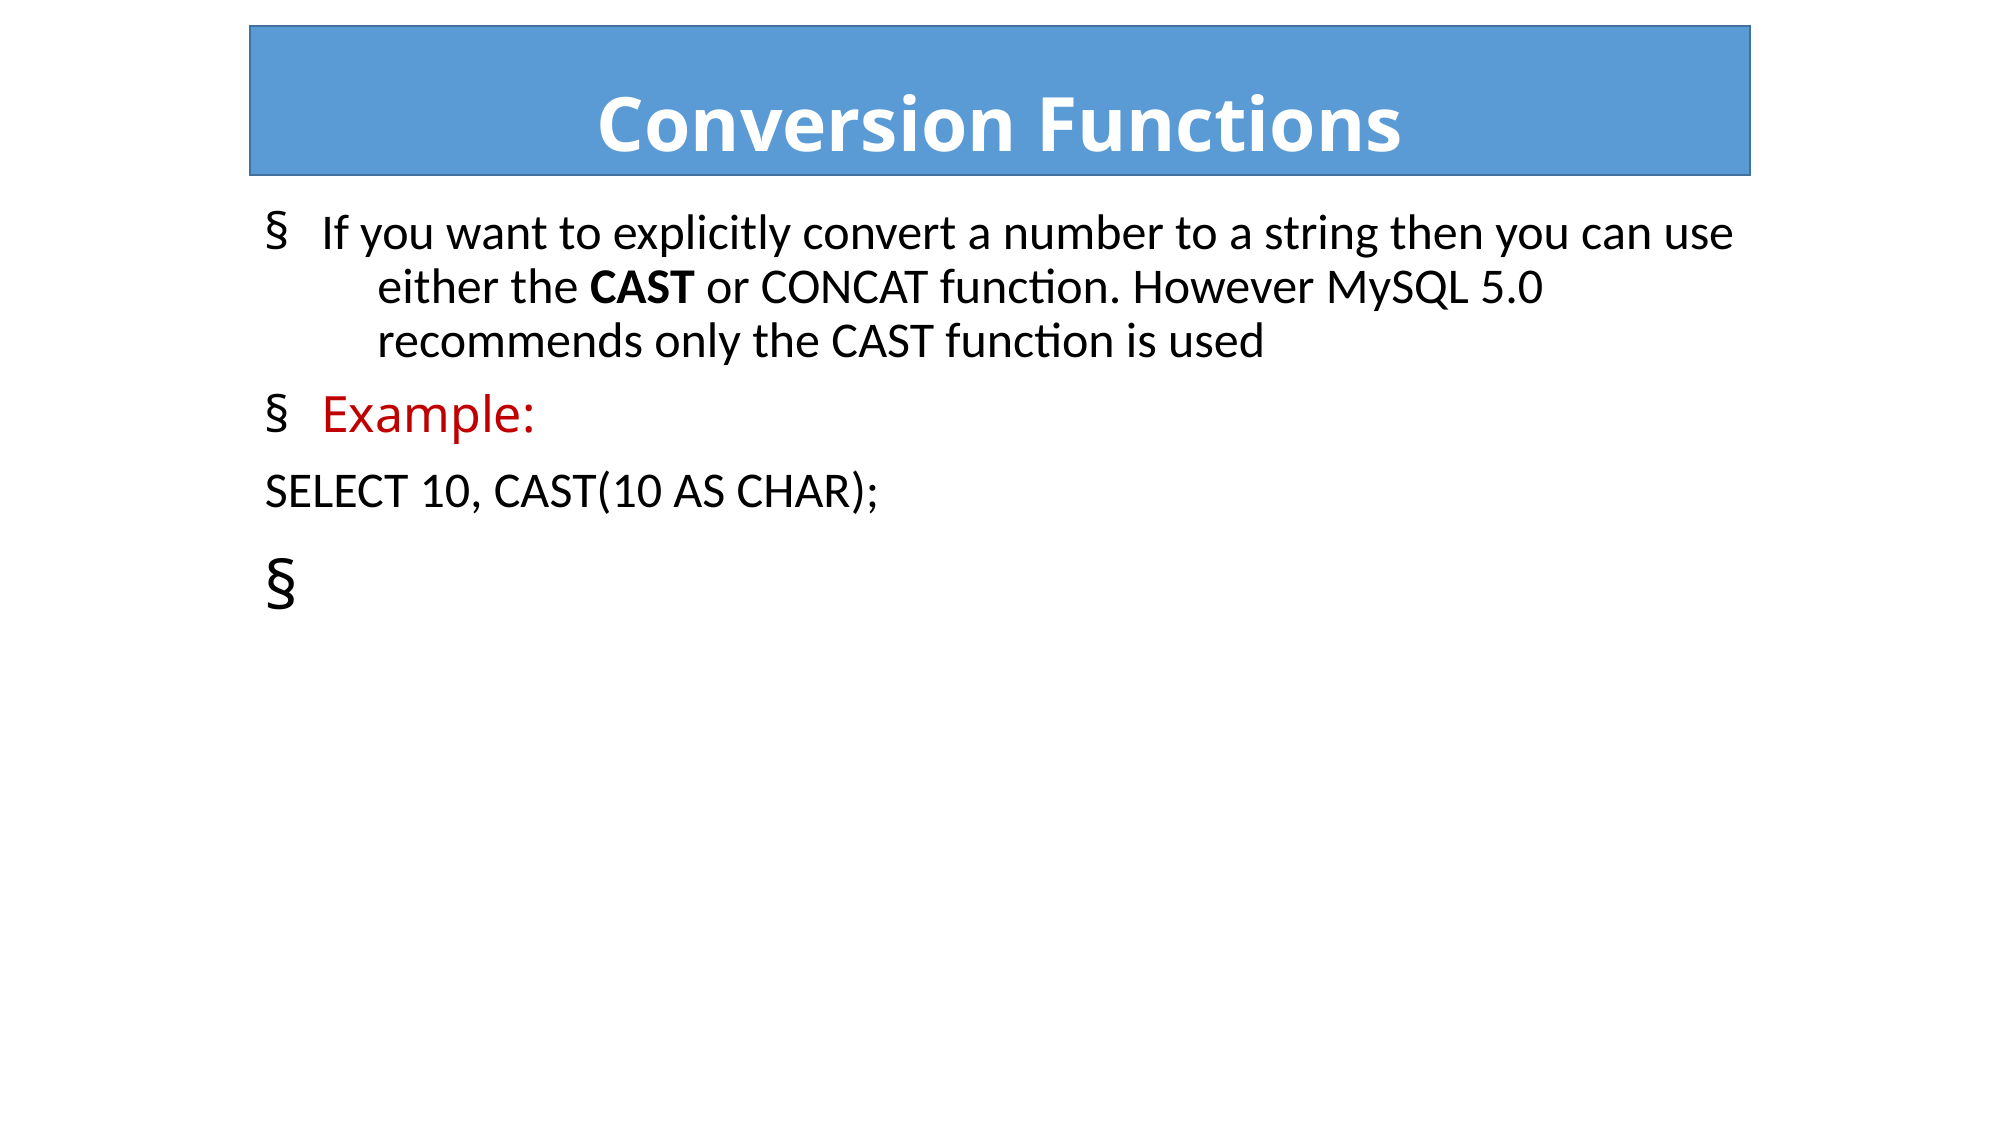

# Conversion Functions
If you want to explicitly convert a number to a string then you can use either the CAST or CONCAT function. However MySQL 5.0 recommends only the CAST function is used
Example:
SELECT 10, CAST(10 AS CHAR);